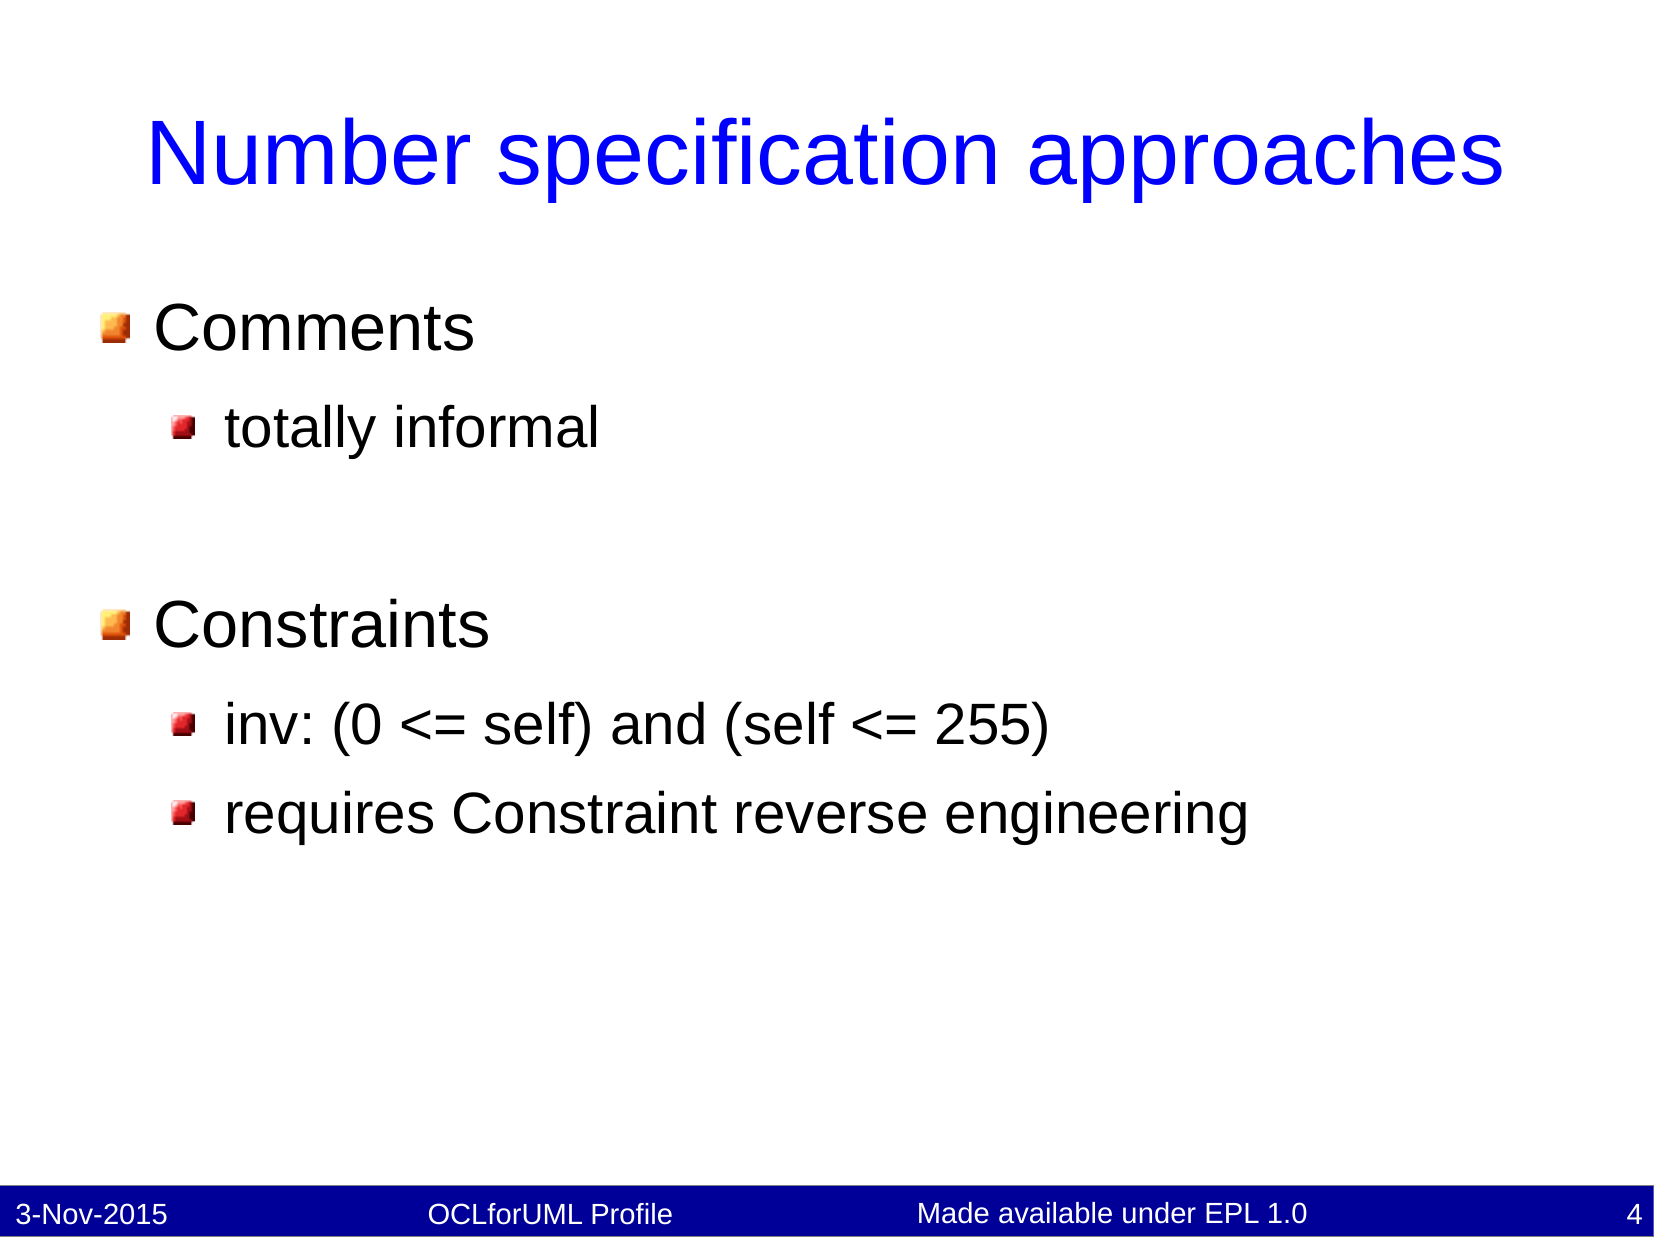

# Number specification approaches
Comments
totally informal
Constraints
inv: (0 <= self) and (self <= 255)
requires Constraint reverse engineering
3-Nov-2015
OCLforUML Profile
4